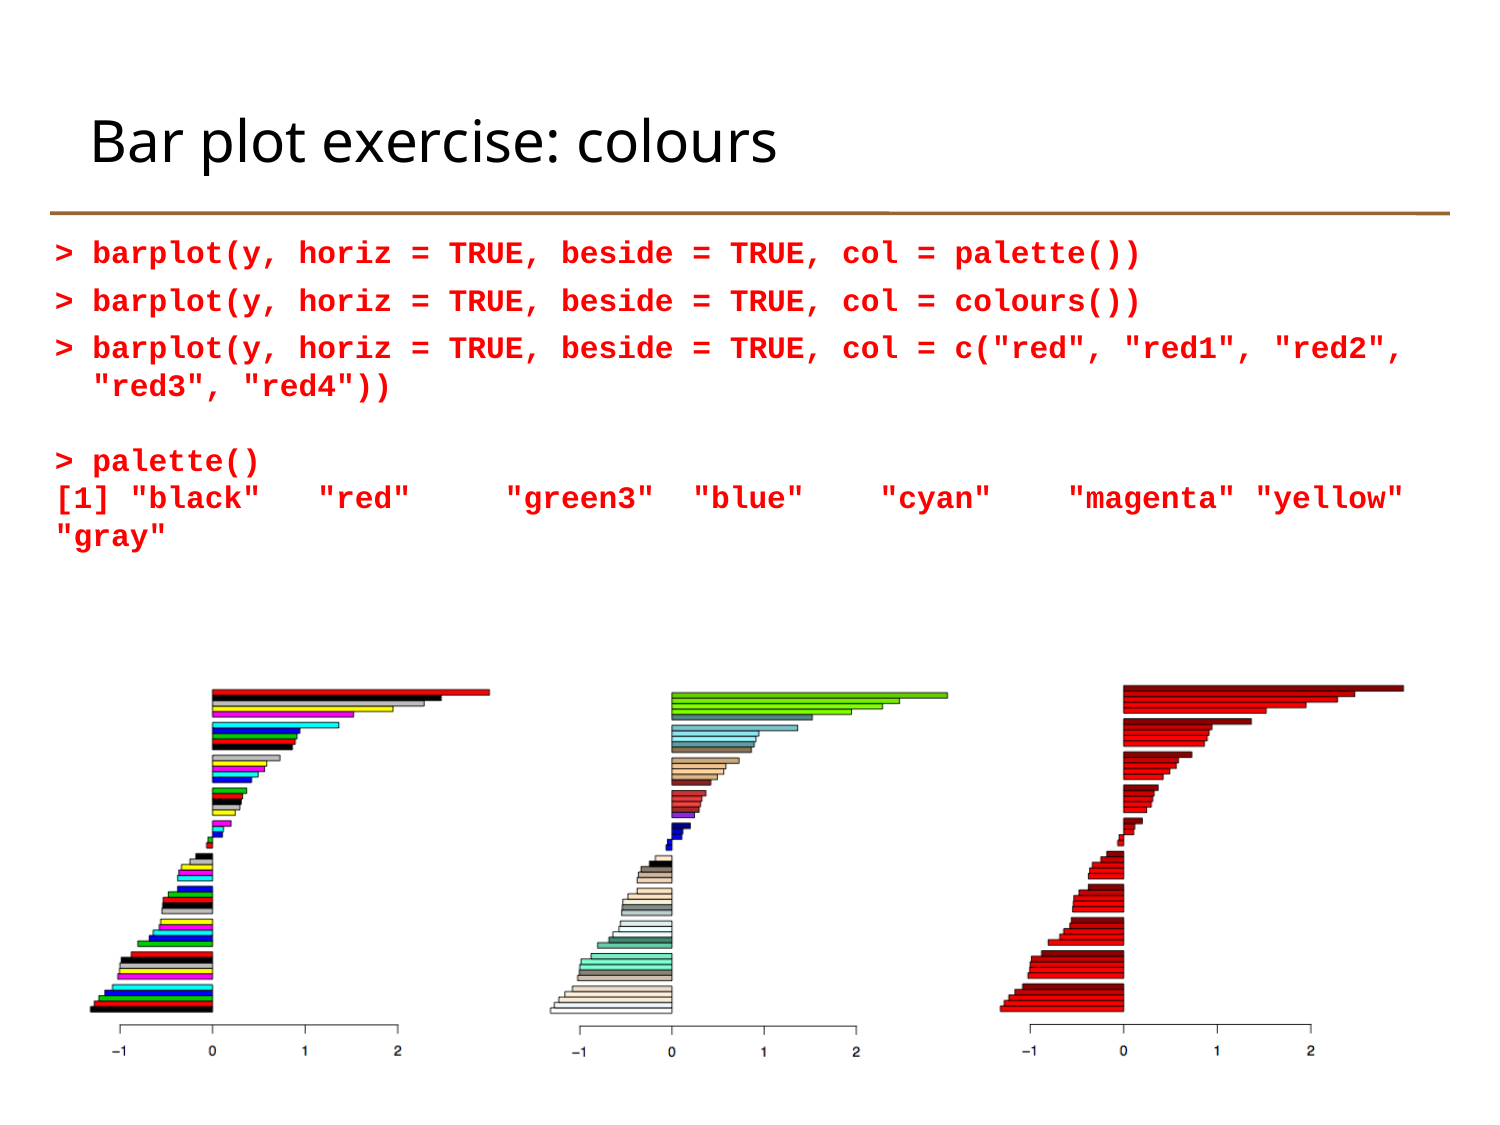

Bar plot exercise: colours
> barplot(y, horiz = TRUE, beside = TRUE, col = palette())
> barplot(y, horiz = TRUE, beside = TRUE, col = colours())
> barplot(y, horiz = TRUE, beside = TRUE, col = c("red", "red1", "red2",
 "red3", "red4"))
> palette()
[1] "black" "red" "green3" "blue" "cyan" "magenta" "yellow" "gray"